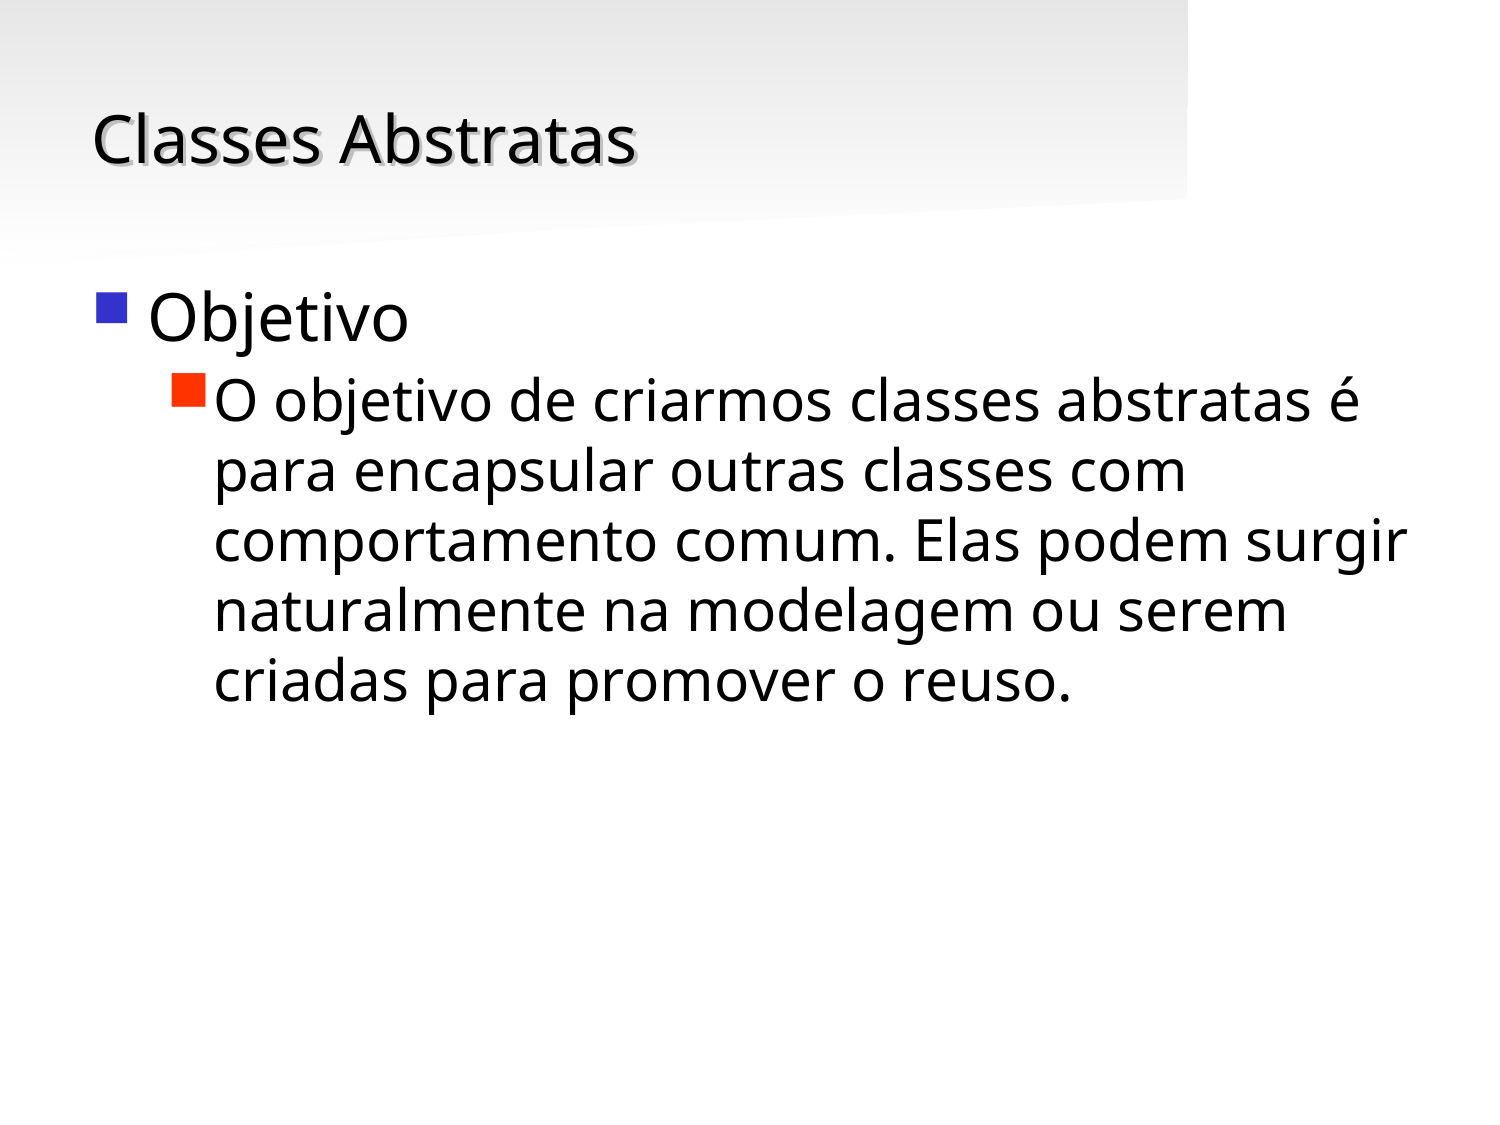

Classes Abstratas
Objetivo
O objetivo de criarmos classes abstratas é para encapsular outras classes com comportamento comum. Elas podem surgir naturalmente na modelagem ou serem criadas para promover o reuso.